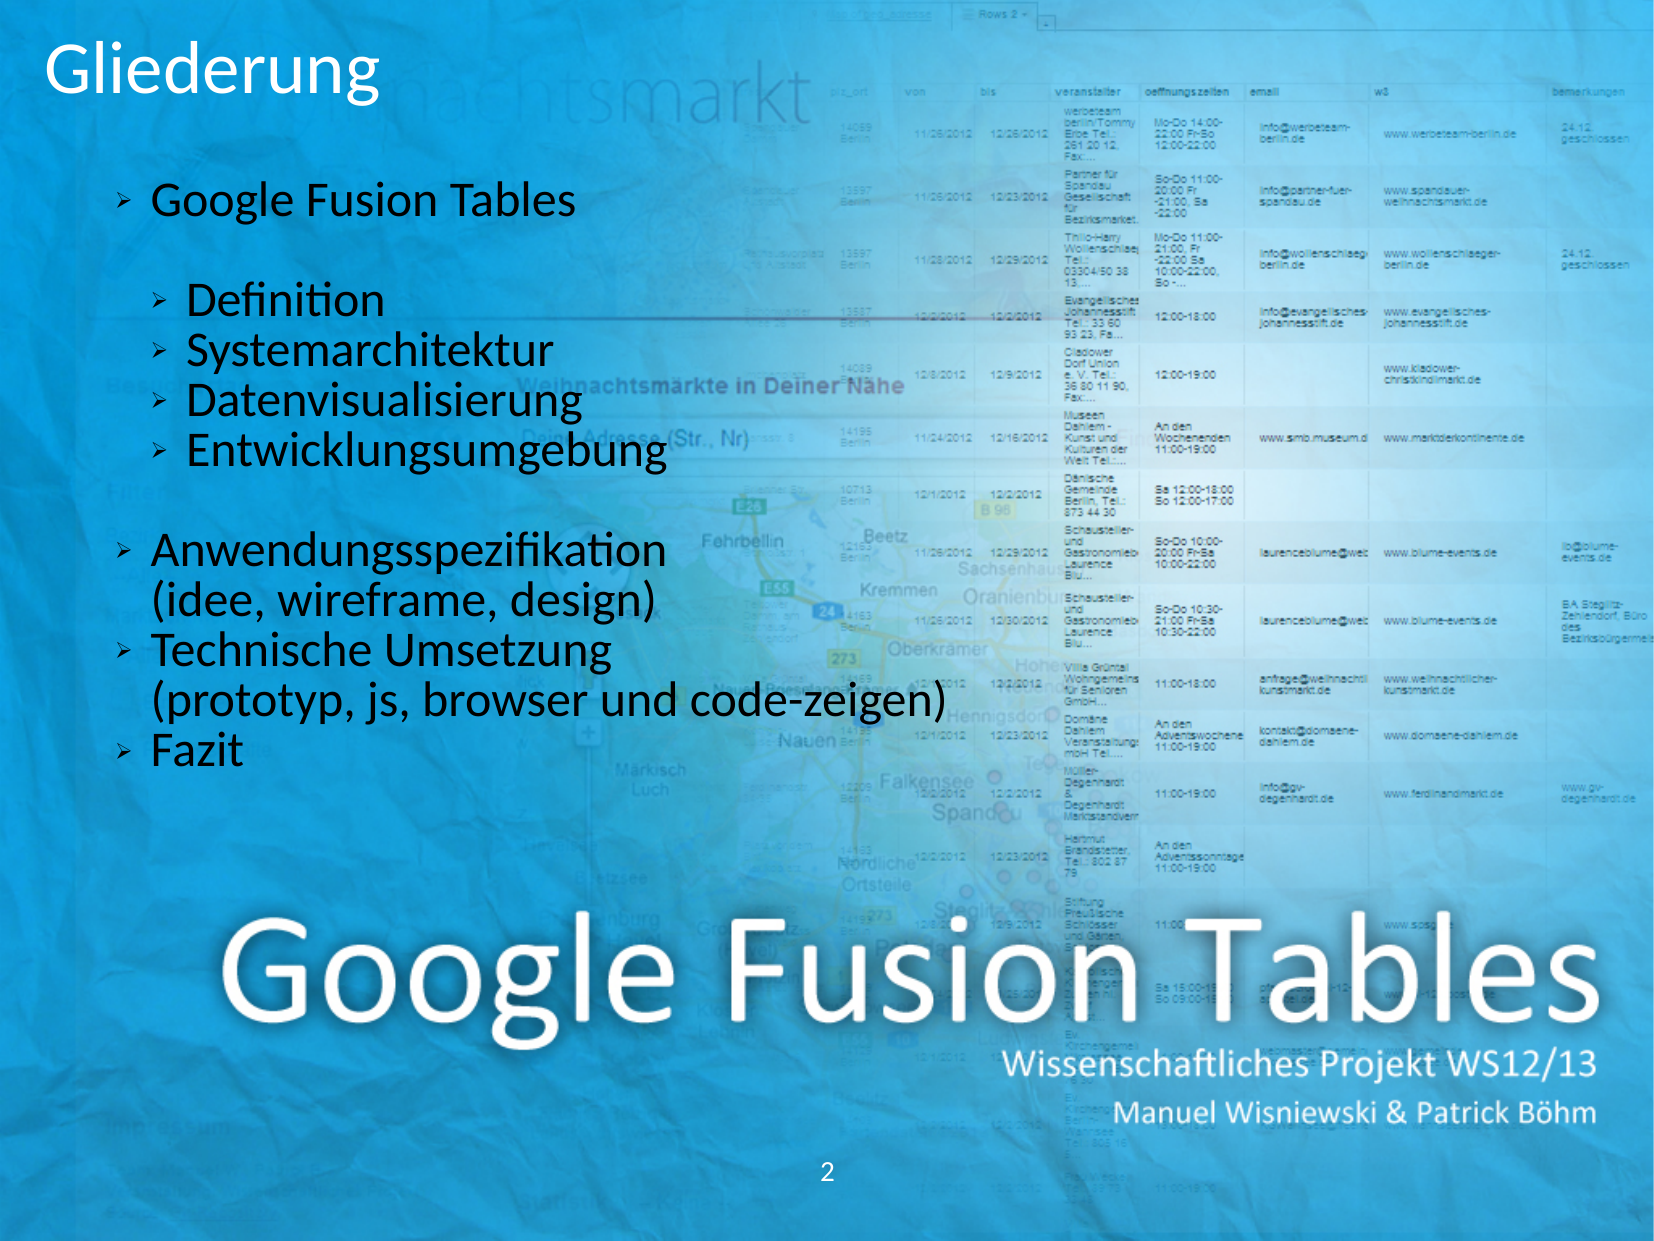

Gliederung
Google Fusion Tables
Definition
Systemarchitektur
Datenvisualisierung
Entwicklungsumgebung
Anwendungsspezifikation
(idee, wireframe, design)
Technische Umsetzung
(prototyp, js, browser und code-zeigen)
Fazit